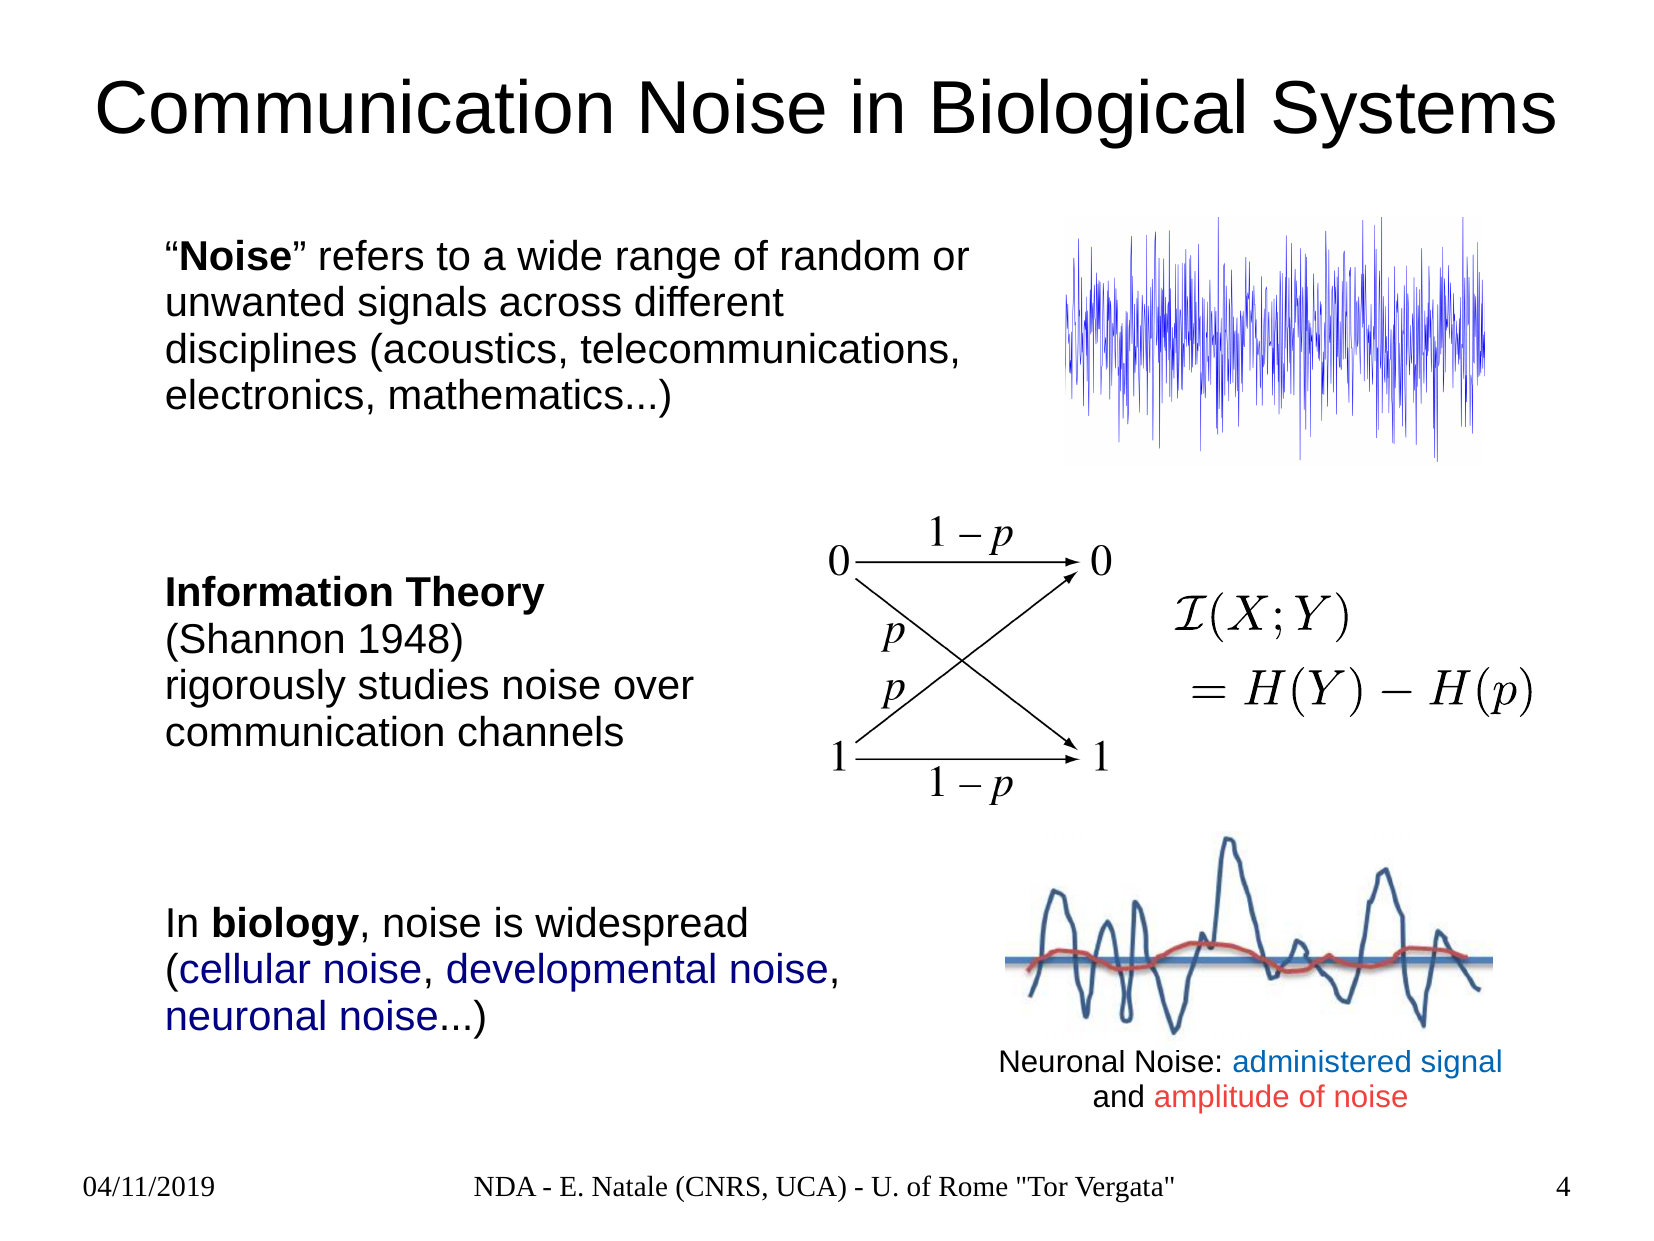

# Communication Noise in Biological Systems
“Noise” refers to a wide range of random or unwanted signals across different disciplines (acoustics, telecommunications, electronics, mathematics...)
Information Theory
(Shannon 1948)
rigorously studies noise over communication channels
In biology, noise is widespread
(cellular noise, developmental noise, neuronal noise...)
Neuronal Noise: administered signal and amplitude of noise
04/11/2019
NDA - E. Natale (CNRS, UCA) - U. of Rome "Tor Vergata"
4